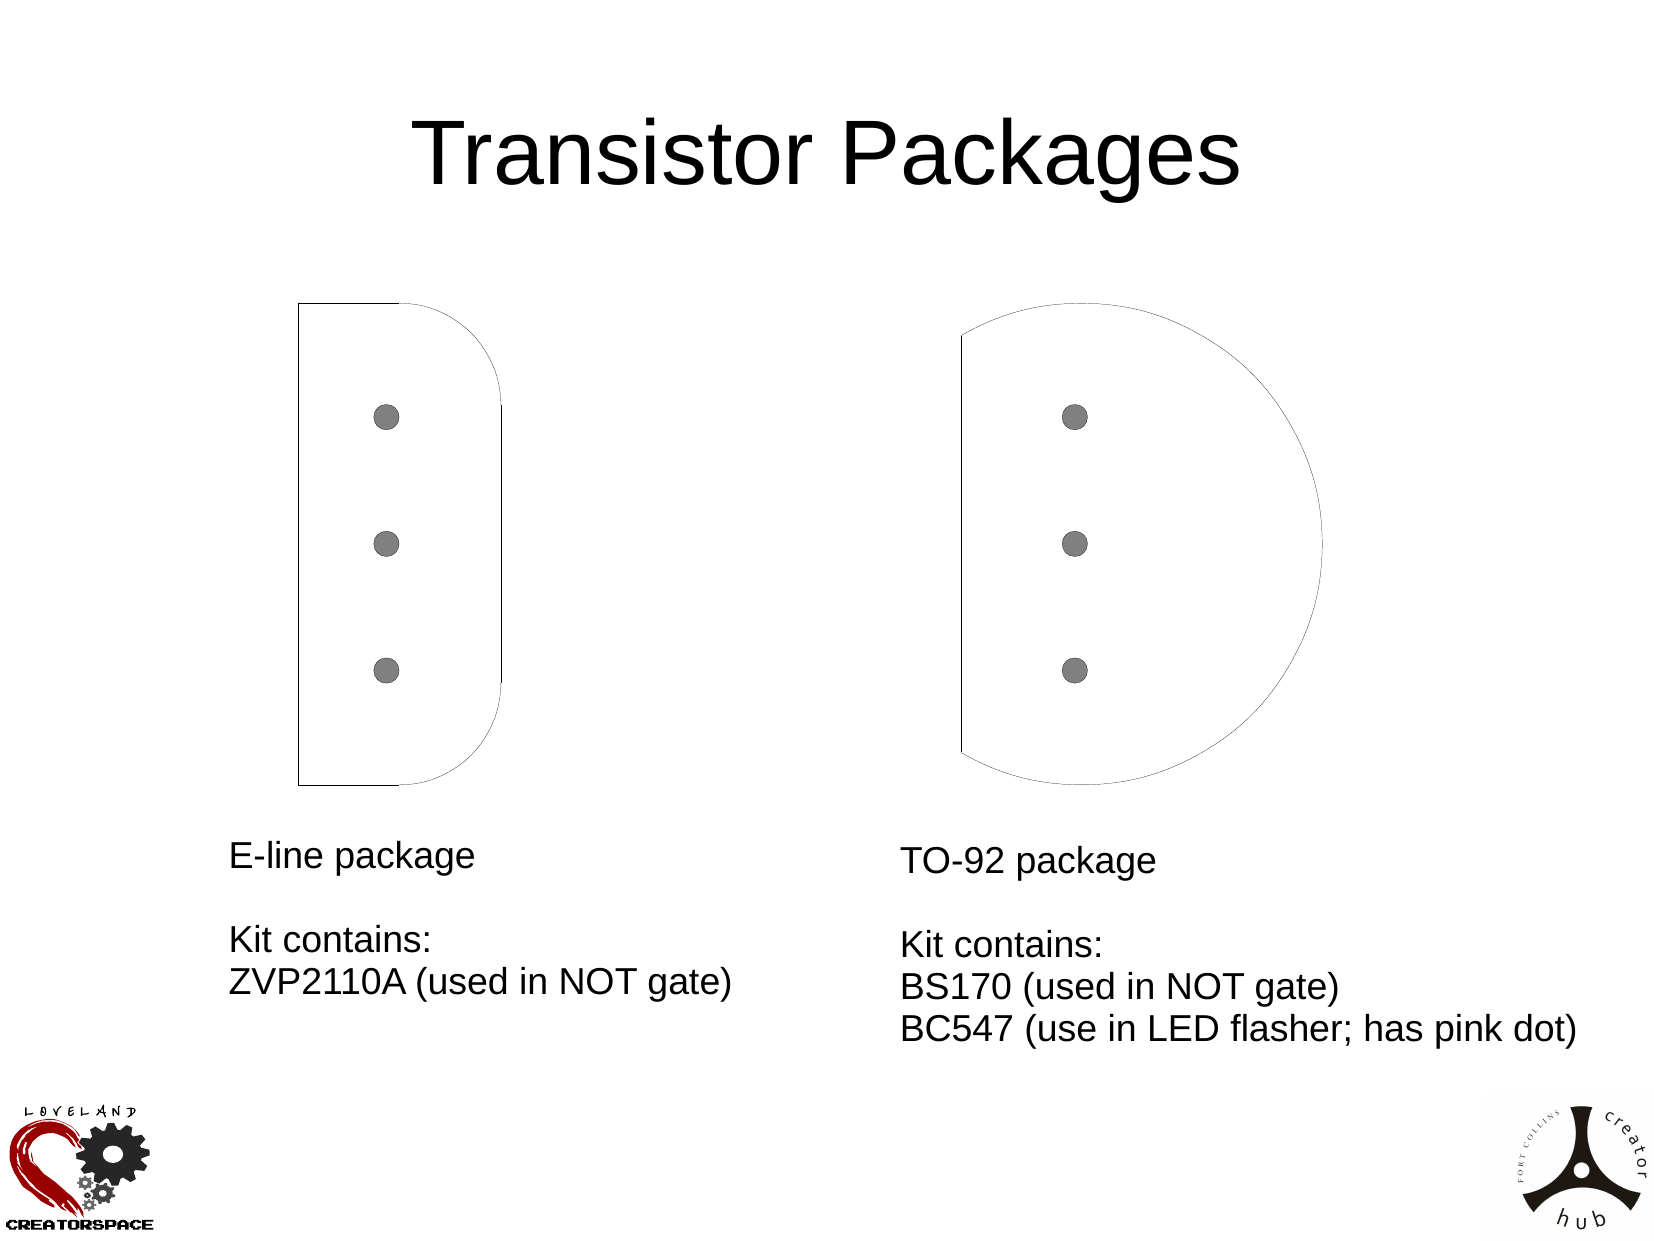

# Transistor Packages
E-line package
Kit contains:
ZVP2110A (used in NOT gate)
TO-92 package
Kit contains:
BS170 (used in NOT gate)
BC547 (use in LED flasher; has pink dot)